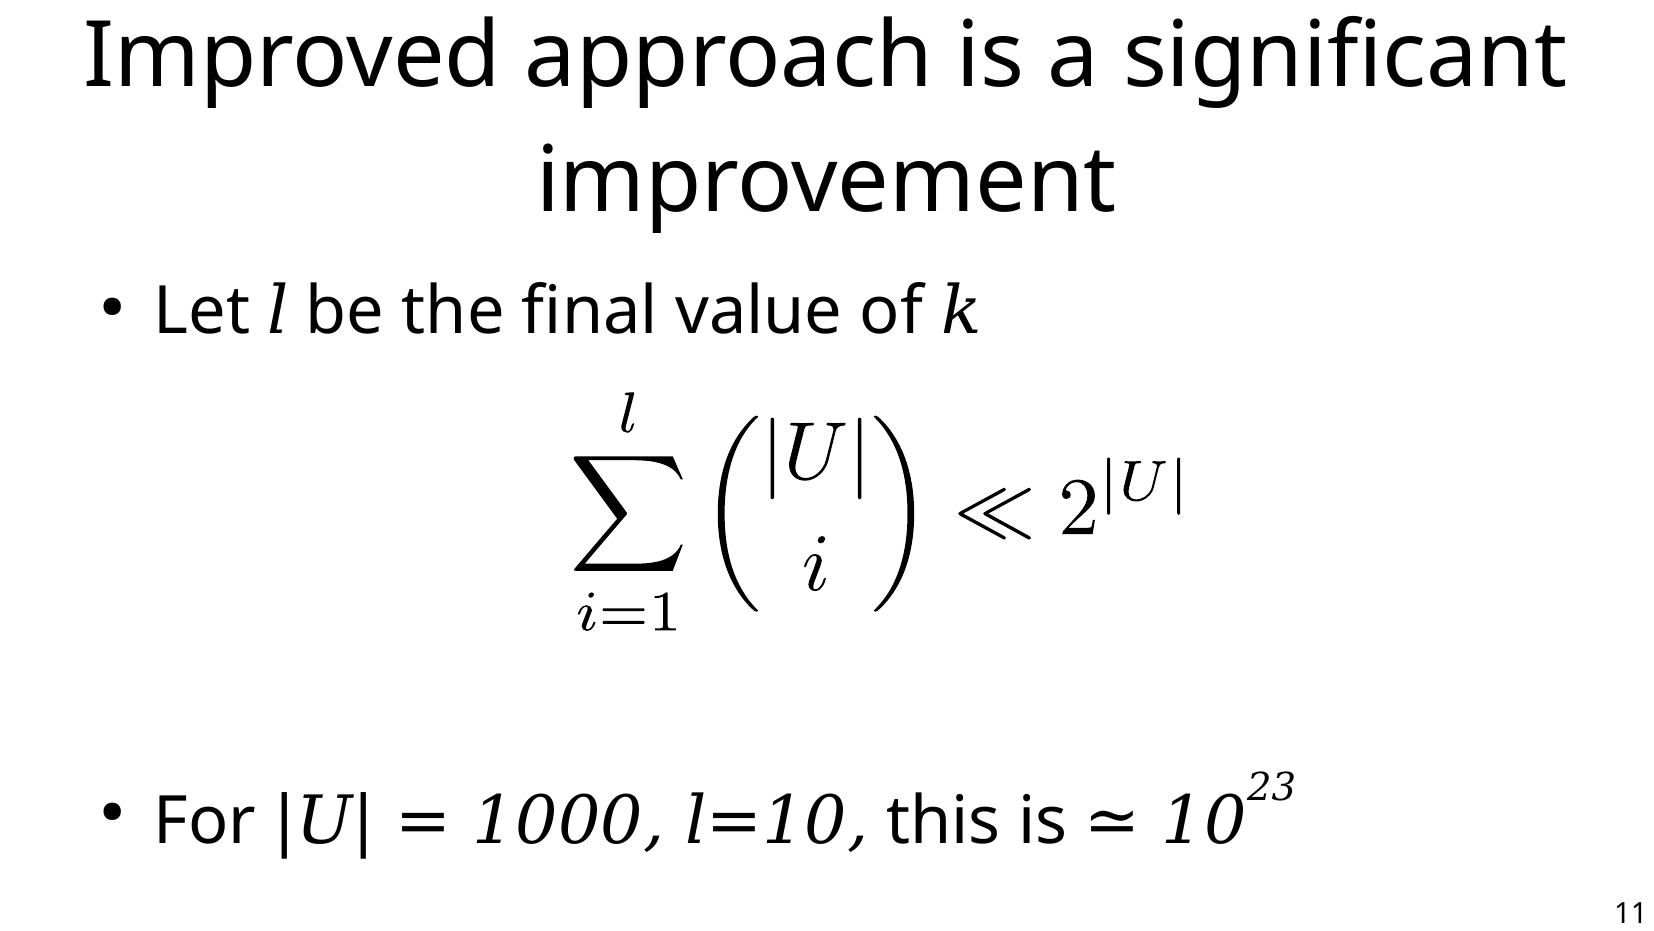

# Improved approach is a significant improvement
Let l be the final value of k
For |U| = 1000, l=10, this is ≃ 1023
11